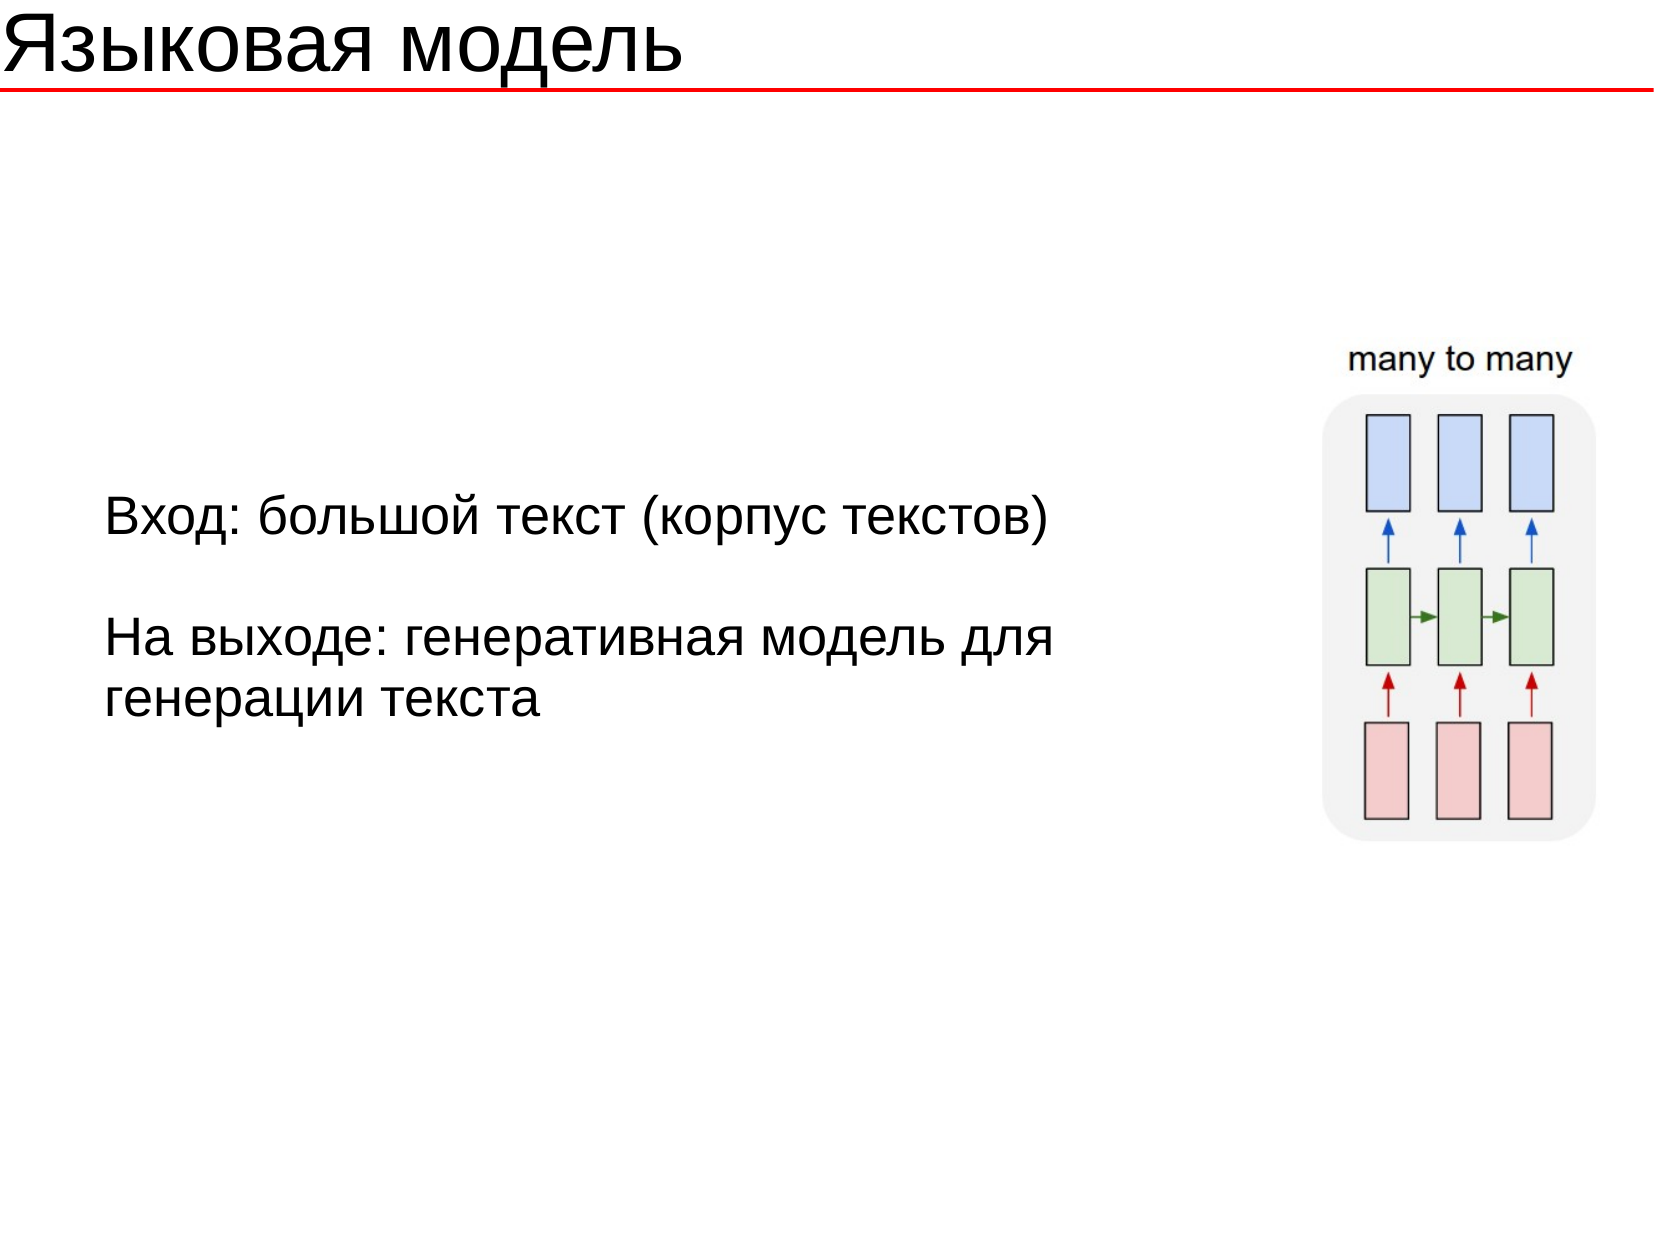

# Языковая модель
Вход: большой текст (корпус текстов)
На выходе: генеративная модель для генерации текста